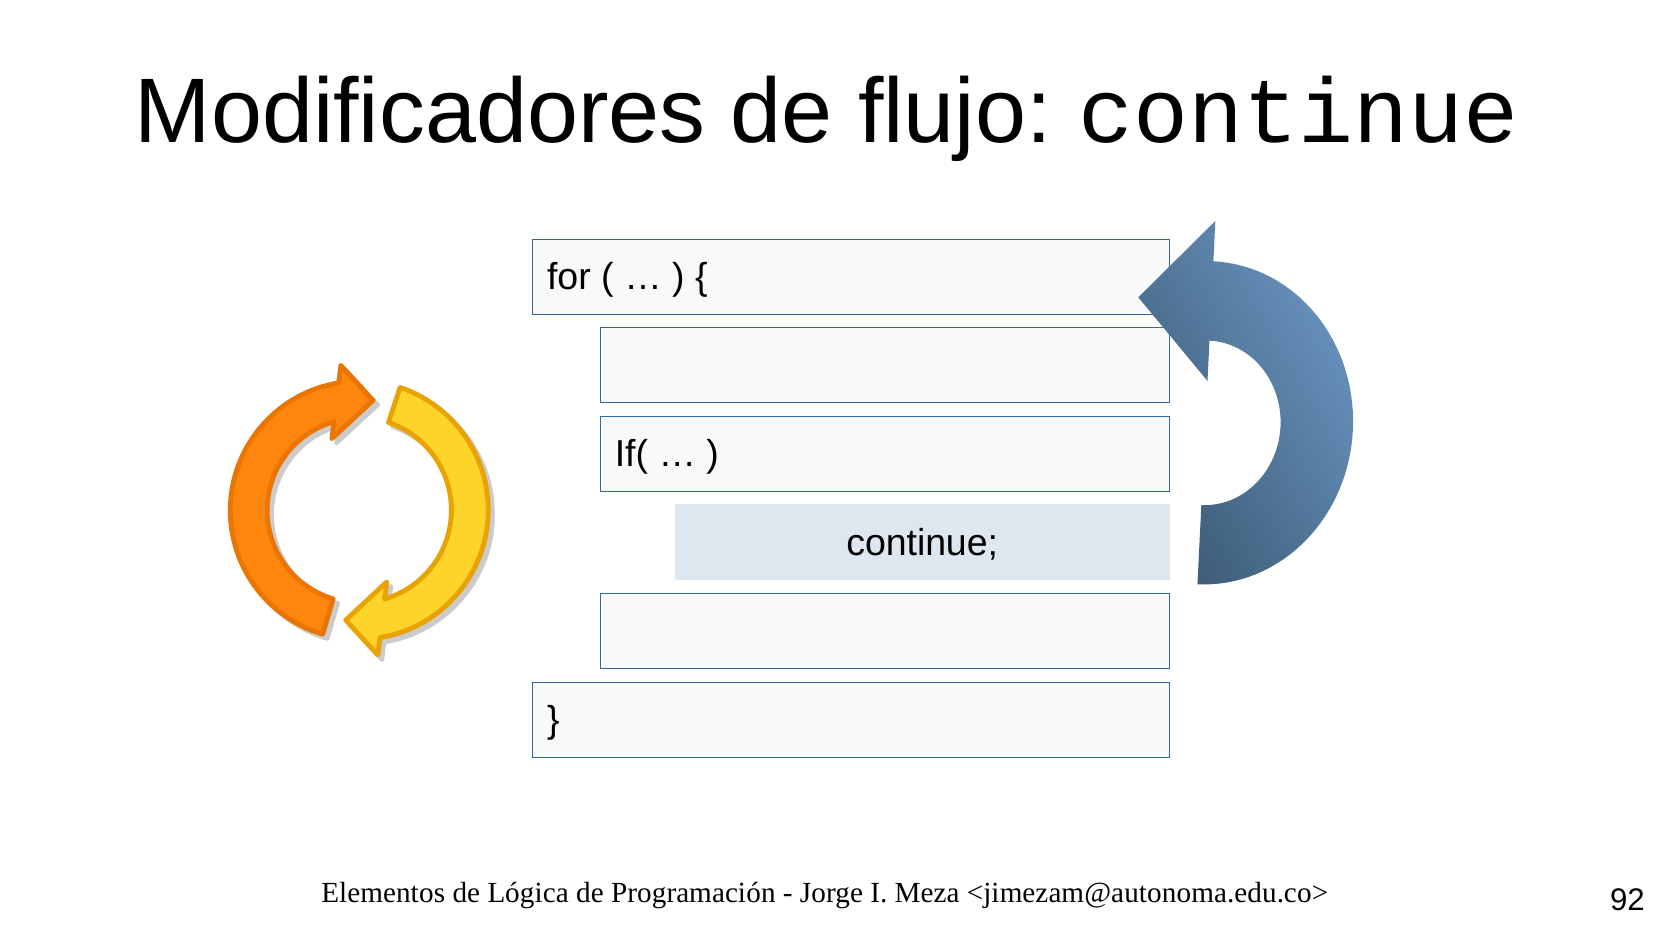

# Modificadores de flujo: continue
for ( … ) {
If( … )
continue;
}
Elementos de Lógica de Programación - Jorge I. Meza <jimezam@autonoma.edu.co>